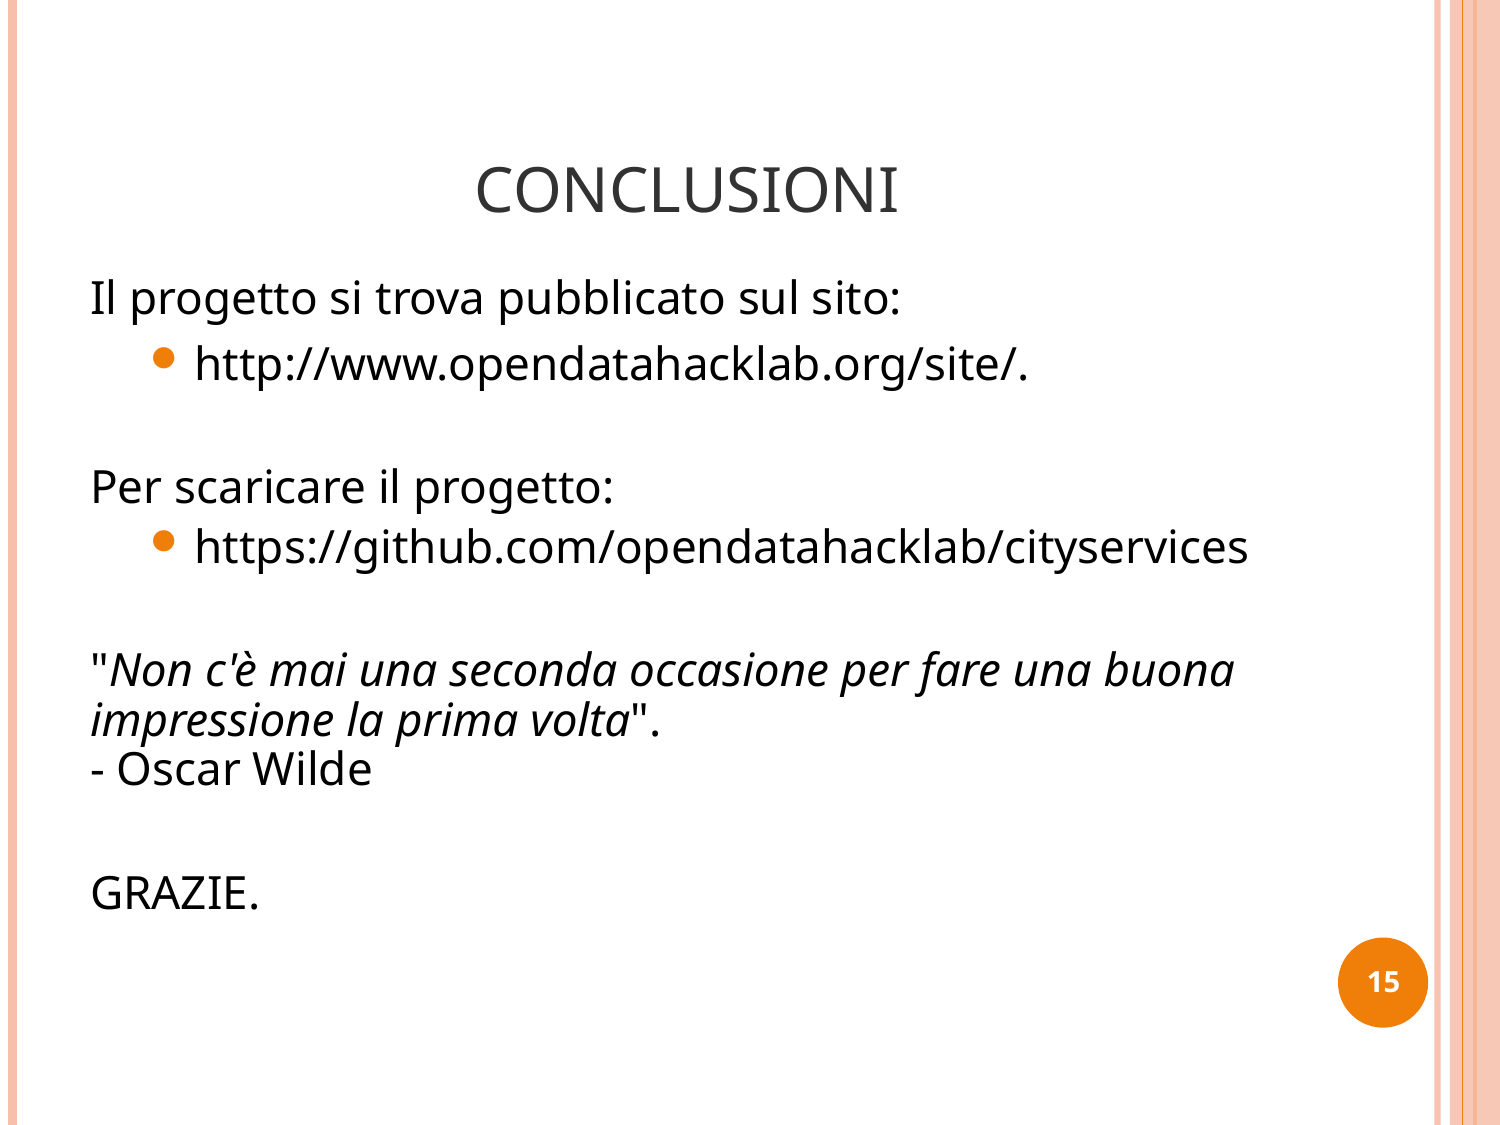

CONCLUSIONI
# Il progetto si trova pubblicato sul sito:
http://www.opendatahacklab.org/site/.
Per scaricare il progetto:
https://github.com/opendatahacklab/cityservices
"Non c'è mai una seconda occasione per fare una buona impressione la prima volta".
- Oscar Wilde
GRAZIE.